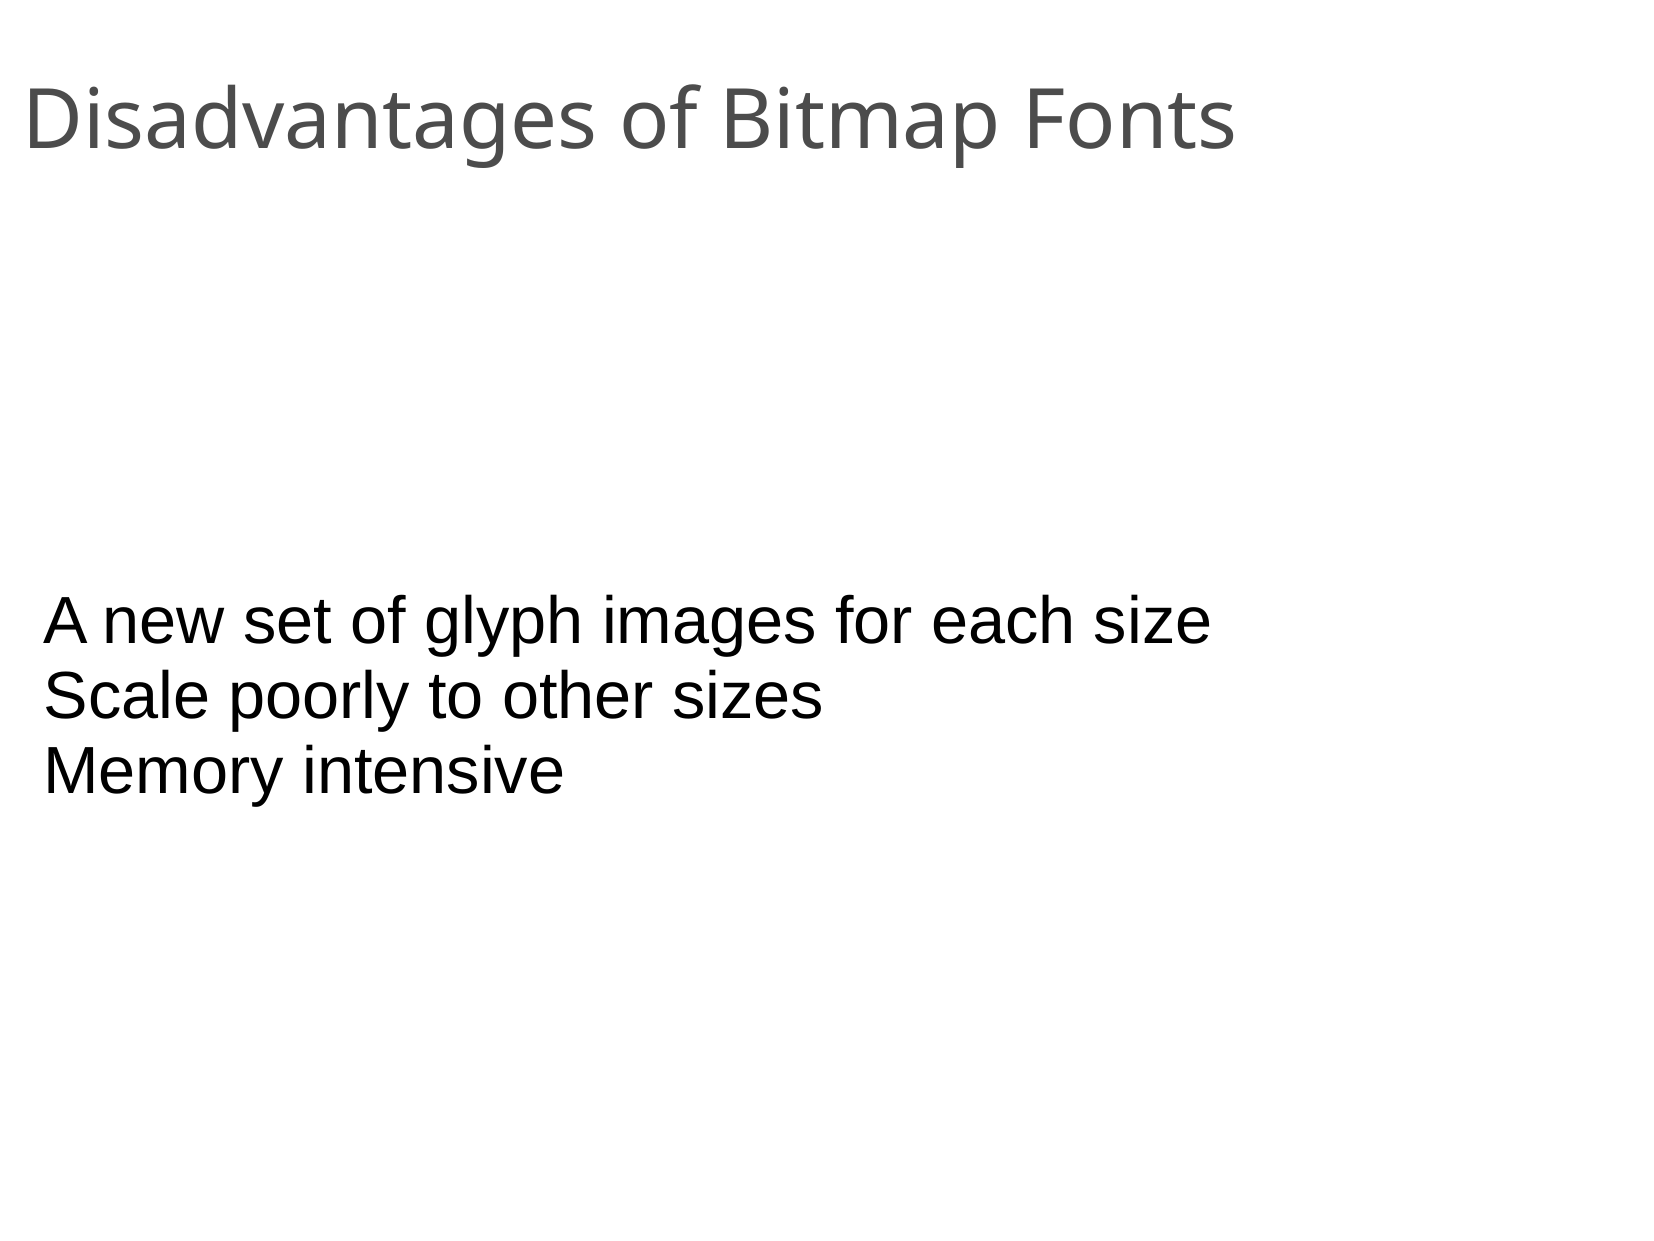

# Disadvantages of Bitmap Fonts
 A new set of glyph images for each size
 Scale poorly to other sizes
 Memory intensive